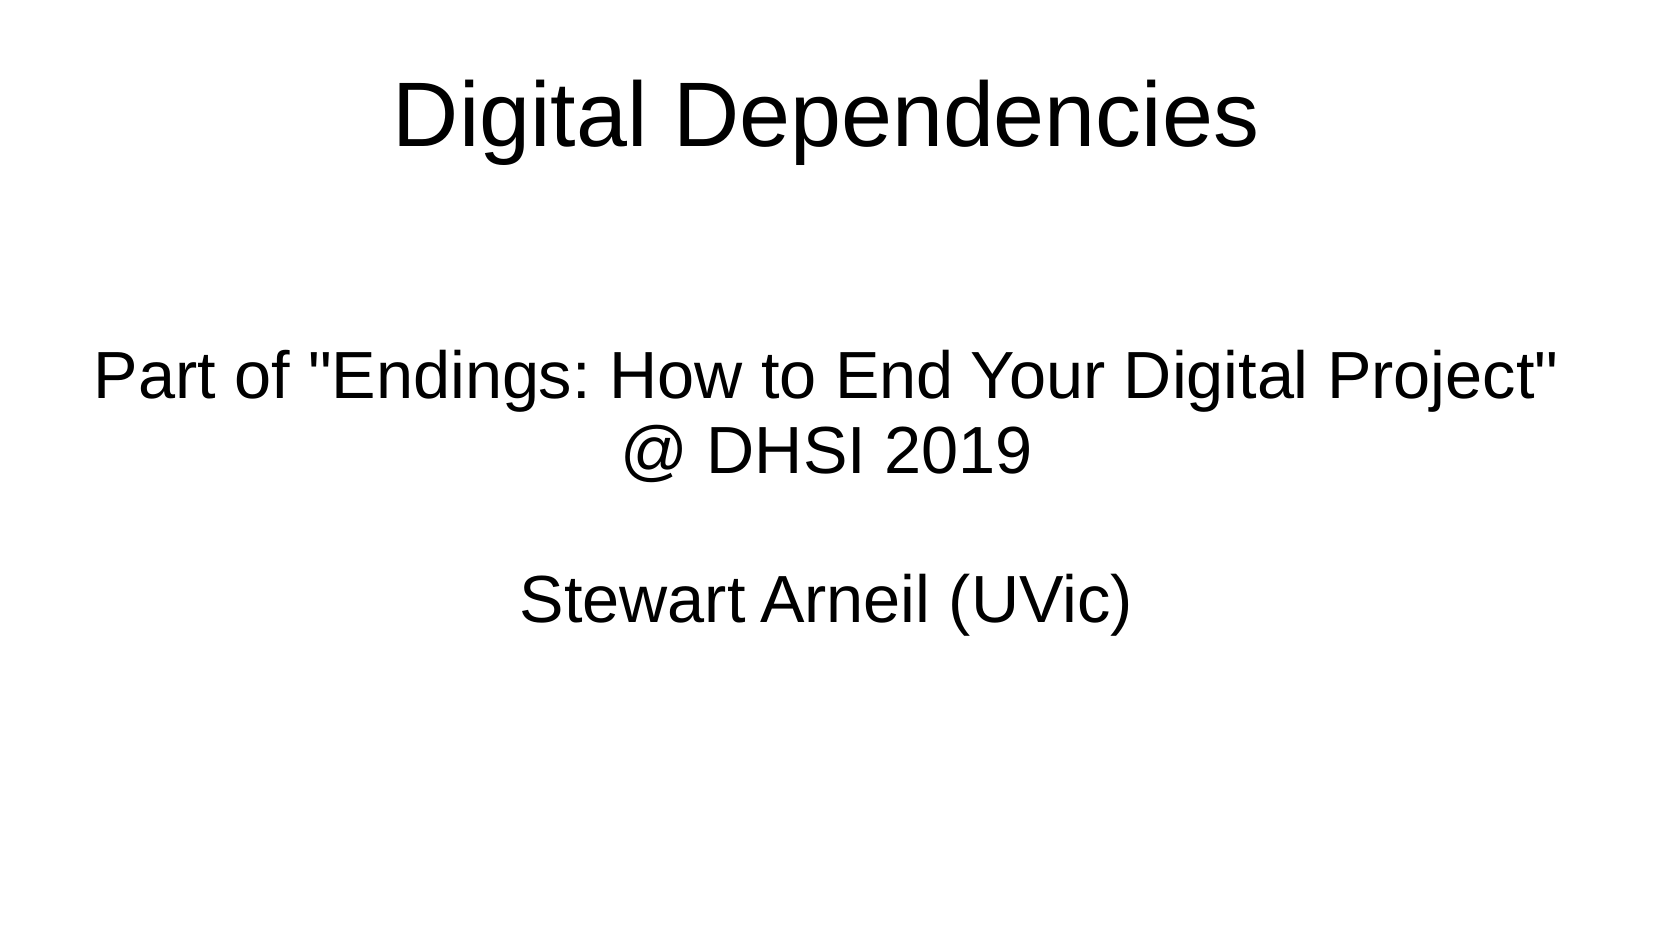

# Digital Dependencies
Part of "Endings: How to End Your Digital Project"
@ DHSI 2019
Stewart Arneil (UVic)